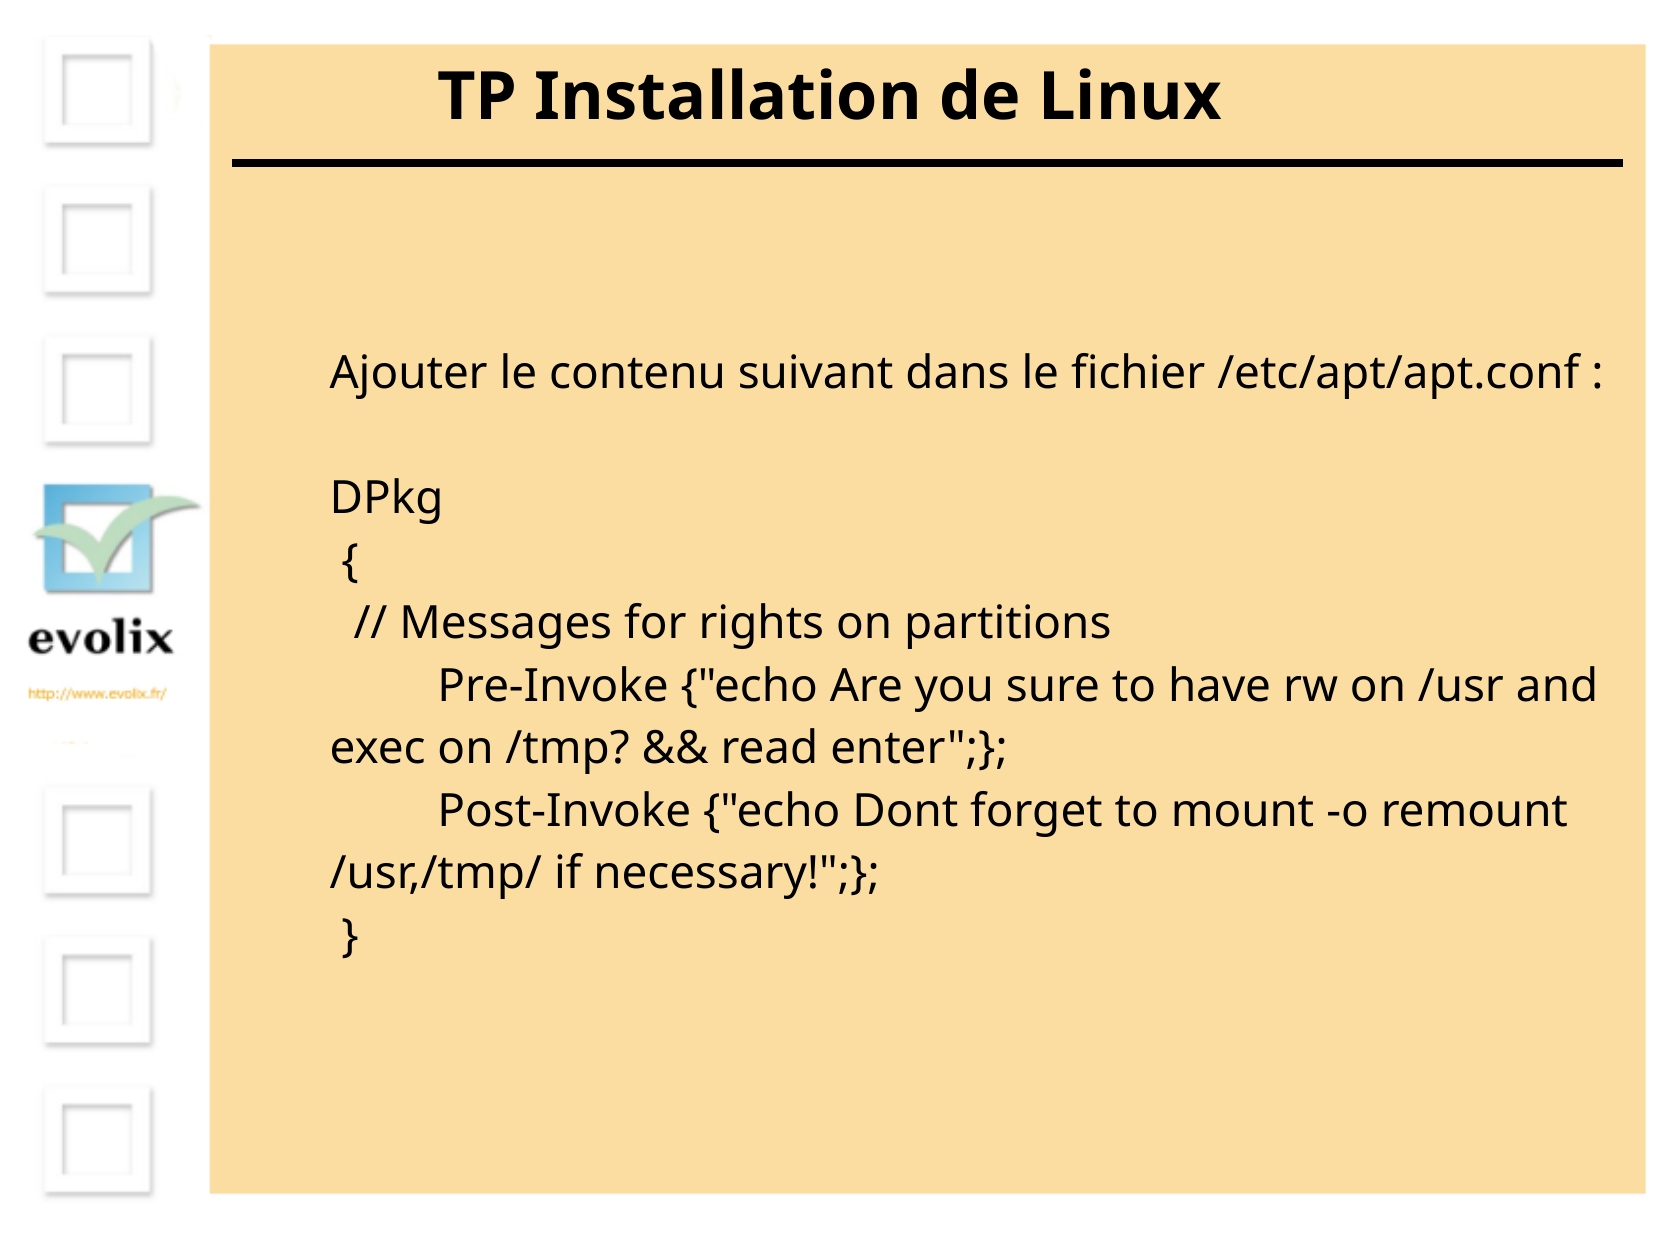

# TP Installation de Linux
Ajouter le contenu suivant dans le fichier /etc/apt/apt.conf :
DPkg
 {
 // Messages for rights on partitions
 Pre-Invoke {"echo Are you sure to have rw on /usr and exec on /tmp? && read enter";};
 Post-Invoke {"echo Dont forget to mount -o remount /usr,/tmp/ if necessary!";};
 }